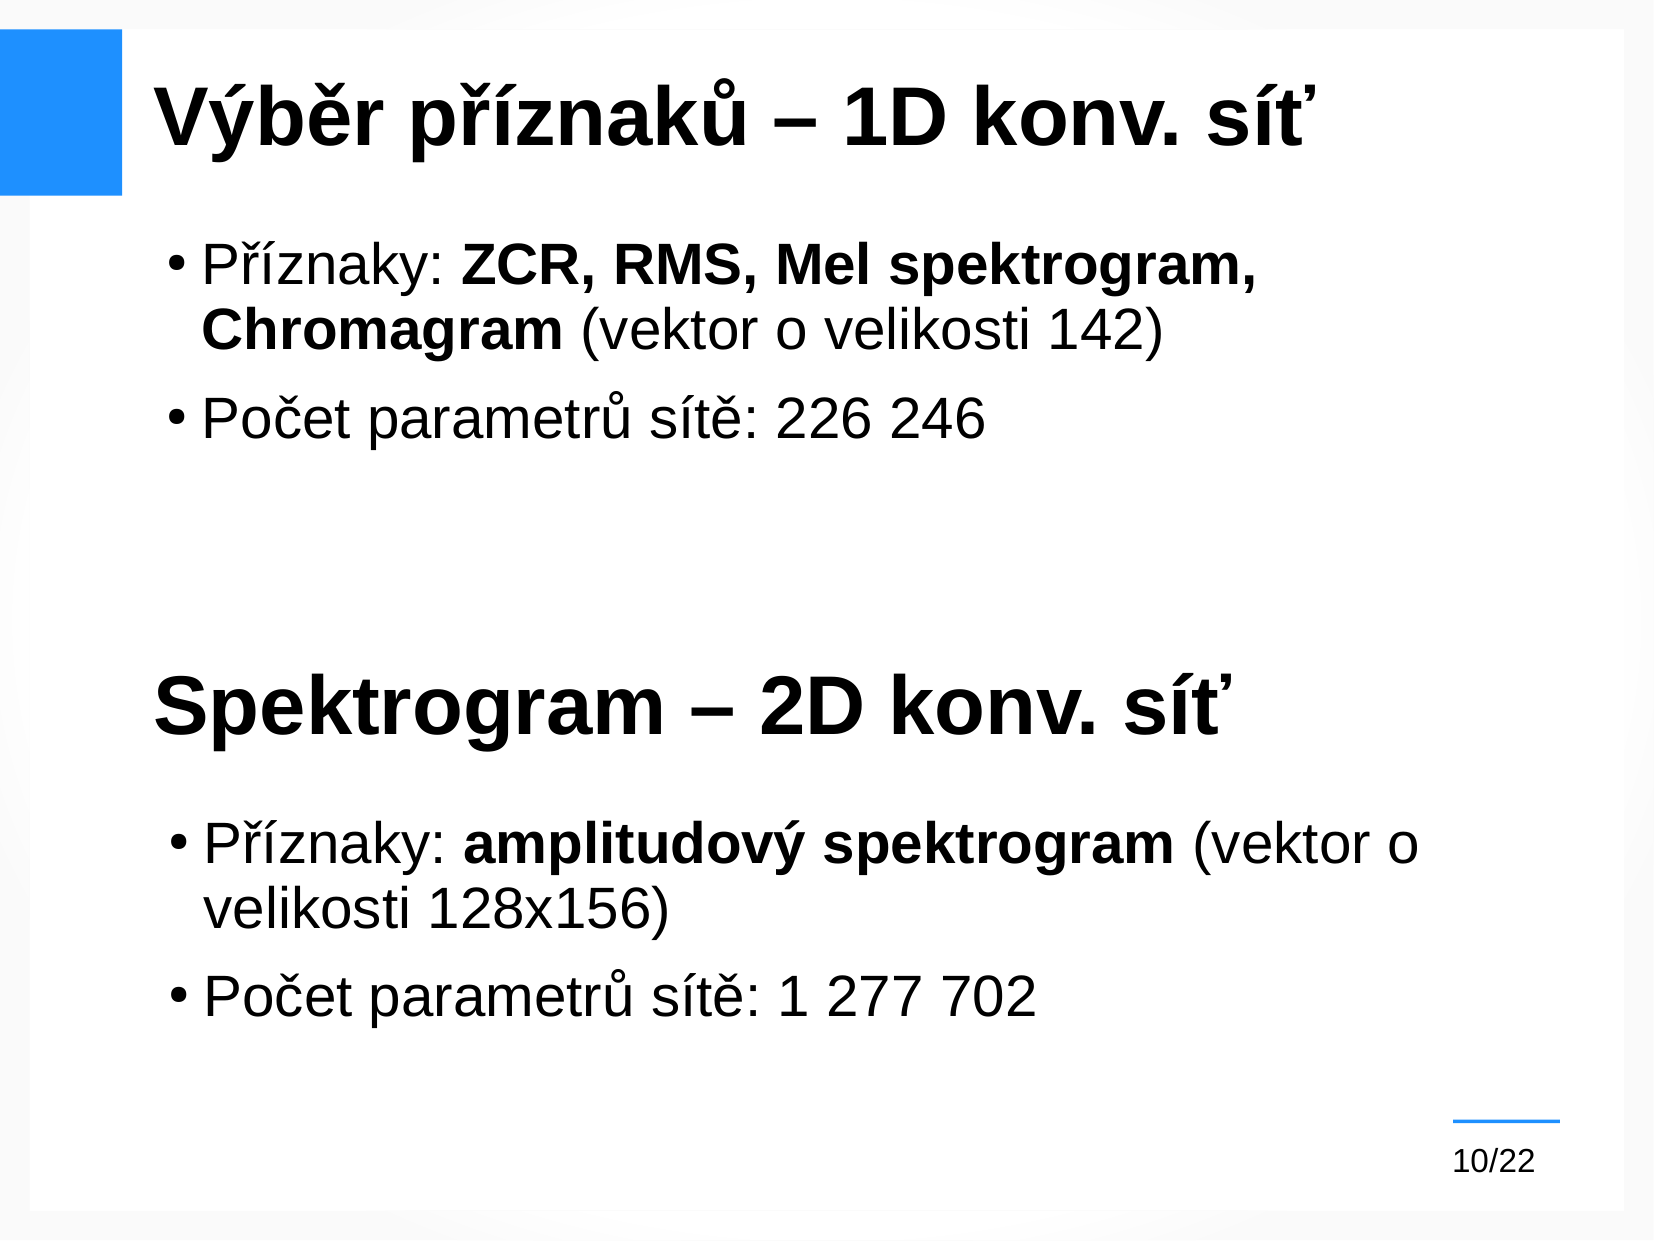

# Výběr příznaků – 1D konv. síť
Příznaky: ZCR, RMS, Mel spektrogram, Chromagram (vektor o velikosti 142)
Počet parametrů sítě: 226 246
Spektrogram – 2D konv. síť
Příznaky: amplitudový spektrogram (vektor o velikosti 128x156)
Počet parametrů sítě: 1 277 702
10